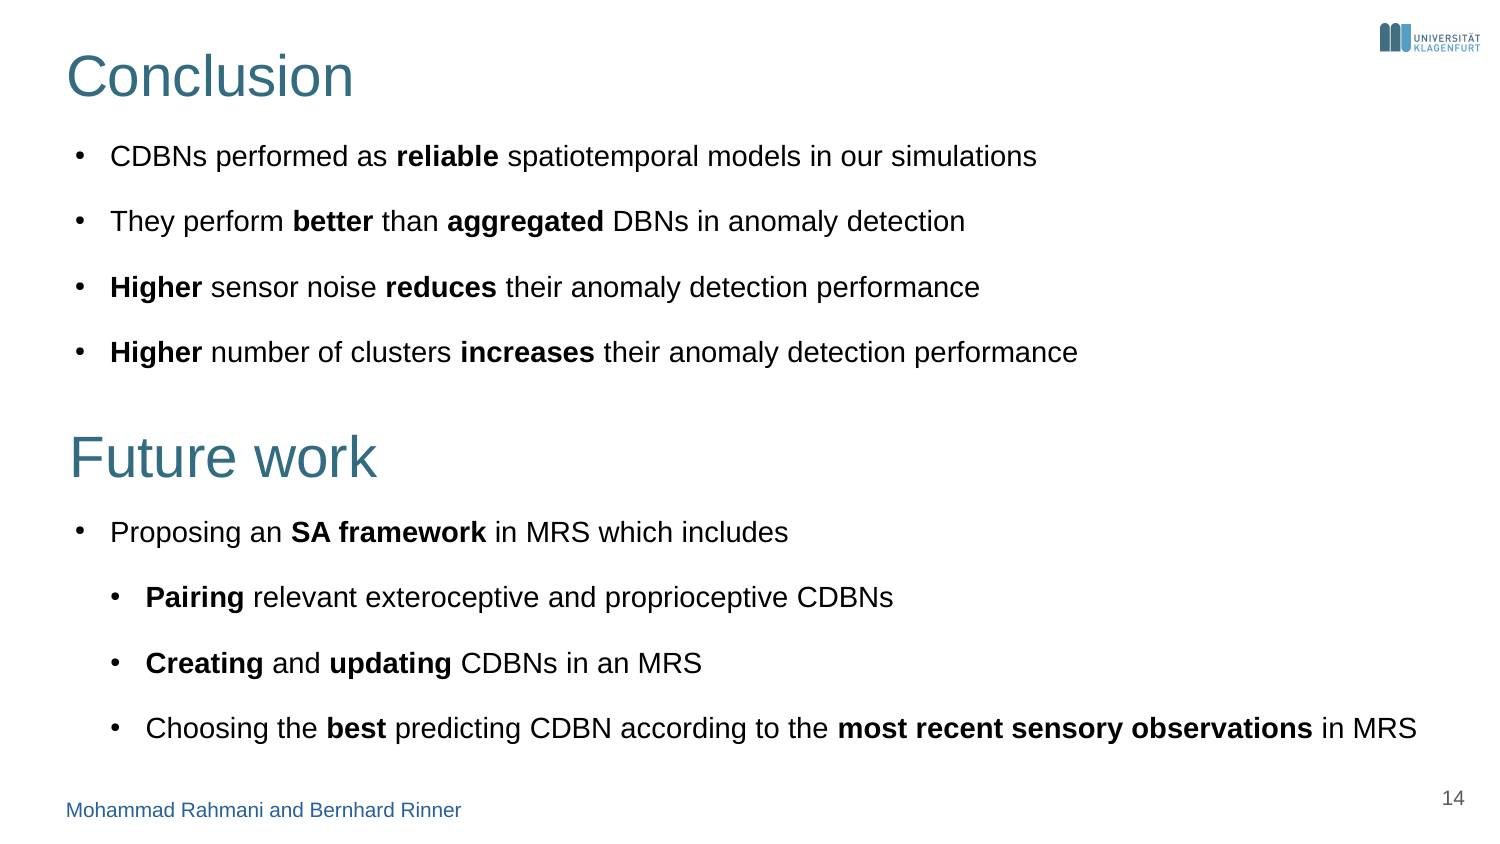

# Conclusion
CDBNs performed as reliable spatiotemporal models in our simulations
They perform better than aggregated DBNs in anomaly detection
Higher sensor noise reduces their anomaly detection performance
Higher number of clusters increases their anomaly detection performance
Future work
Proposing an SA framework in MRS which includes
Pairing relevant exteroceptive and proprioceptive CDBNs
Creating and updating CDBNs in an MRS
Choosing the best predicting CDBN according to the most recent sensory observations in MRS